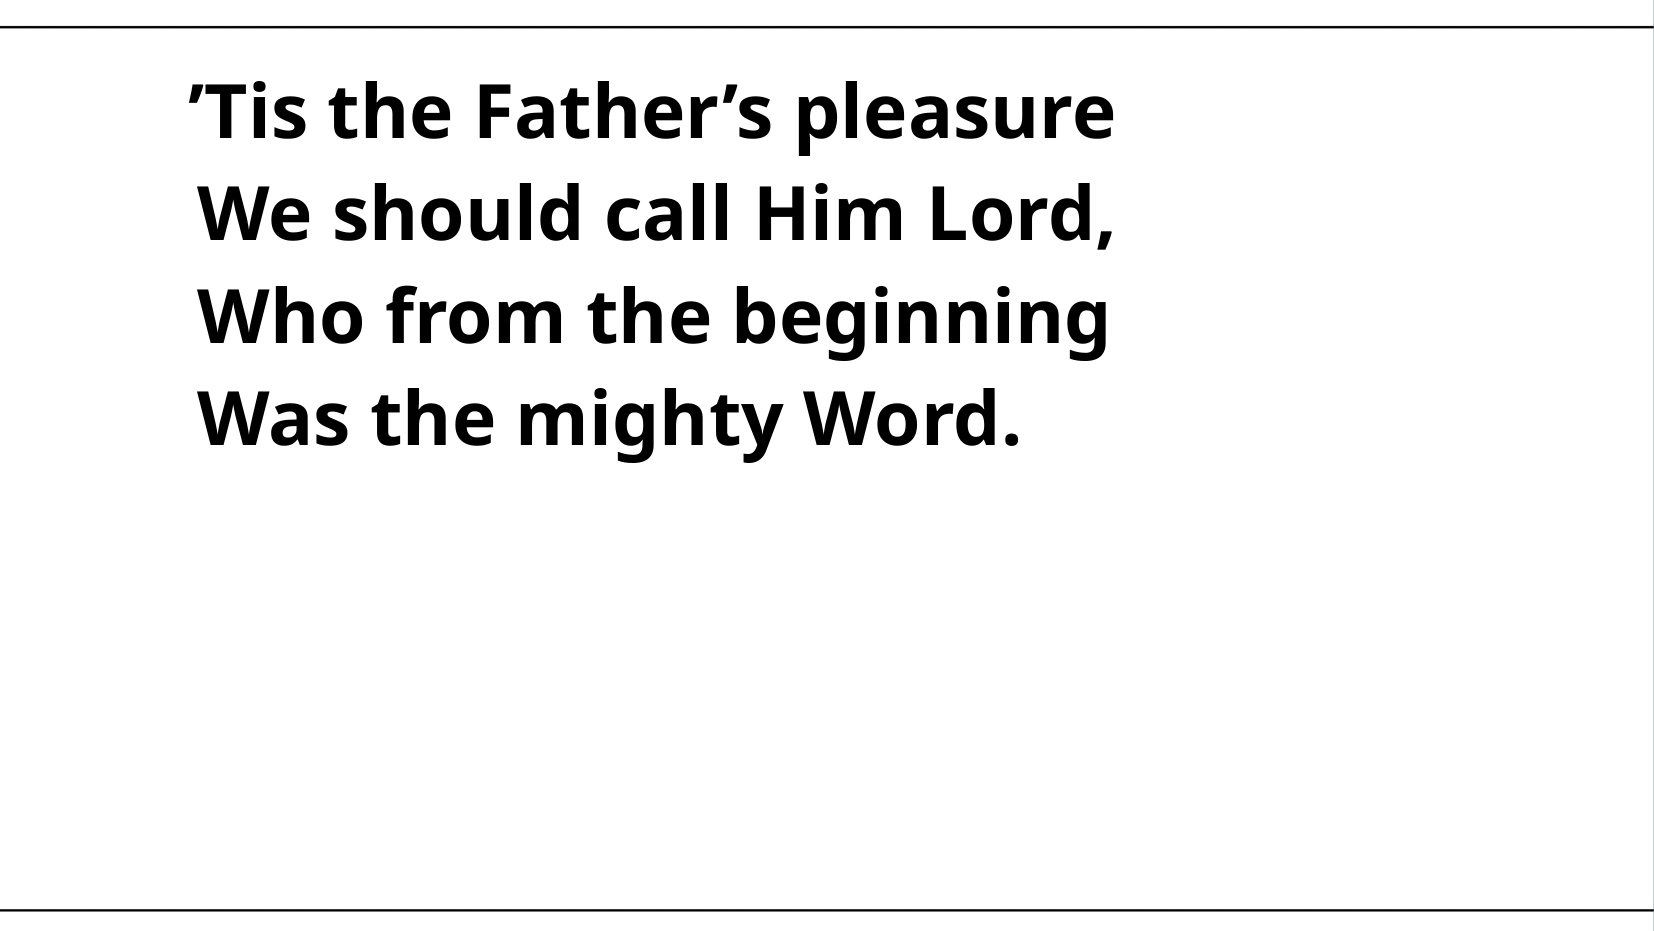

’Tis the Father’s pleasure
 We should call Him Lord,
 Who from the beginning
 Was the mighty Word.